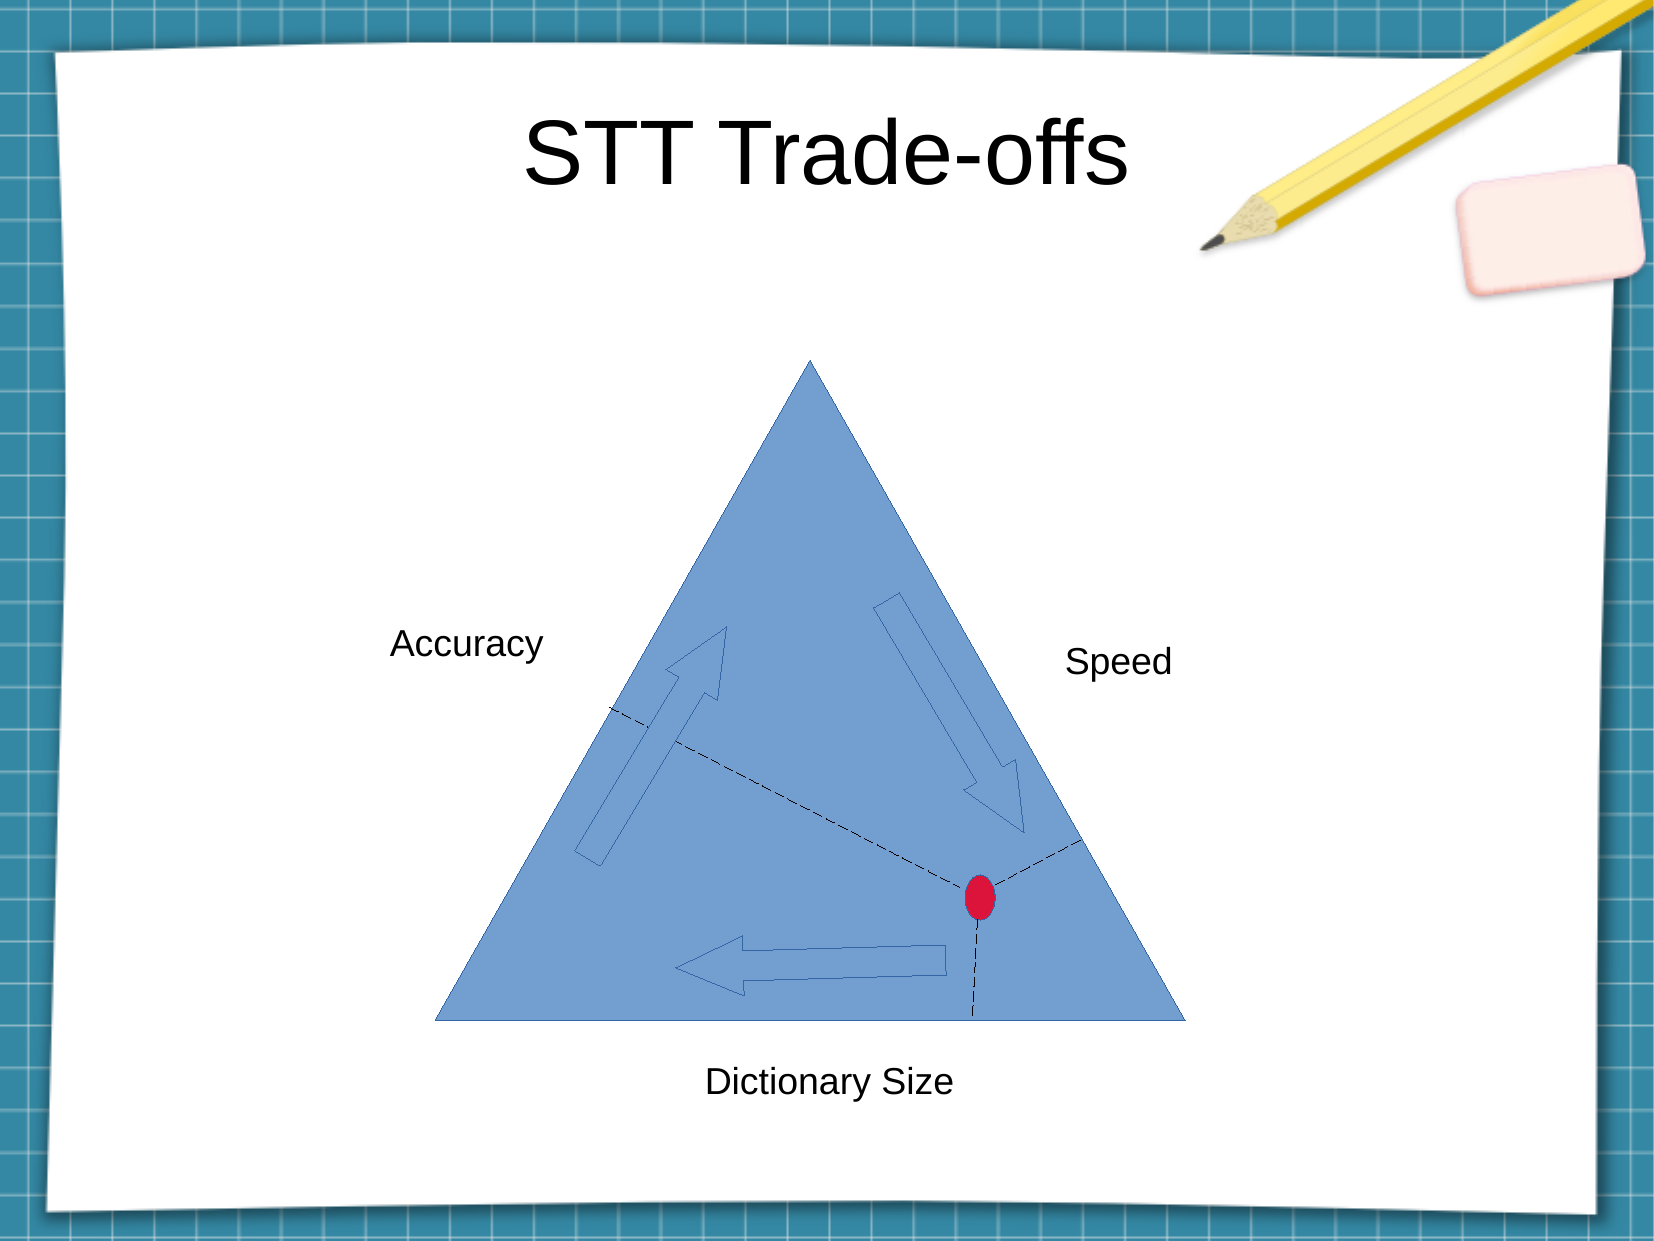

# STT Trade-offs
Accuracy
Speed
Dictionary Size